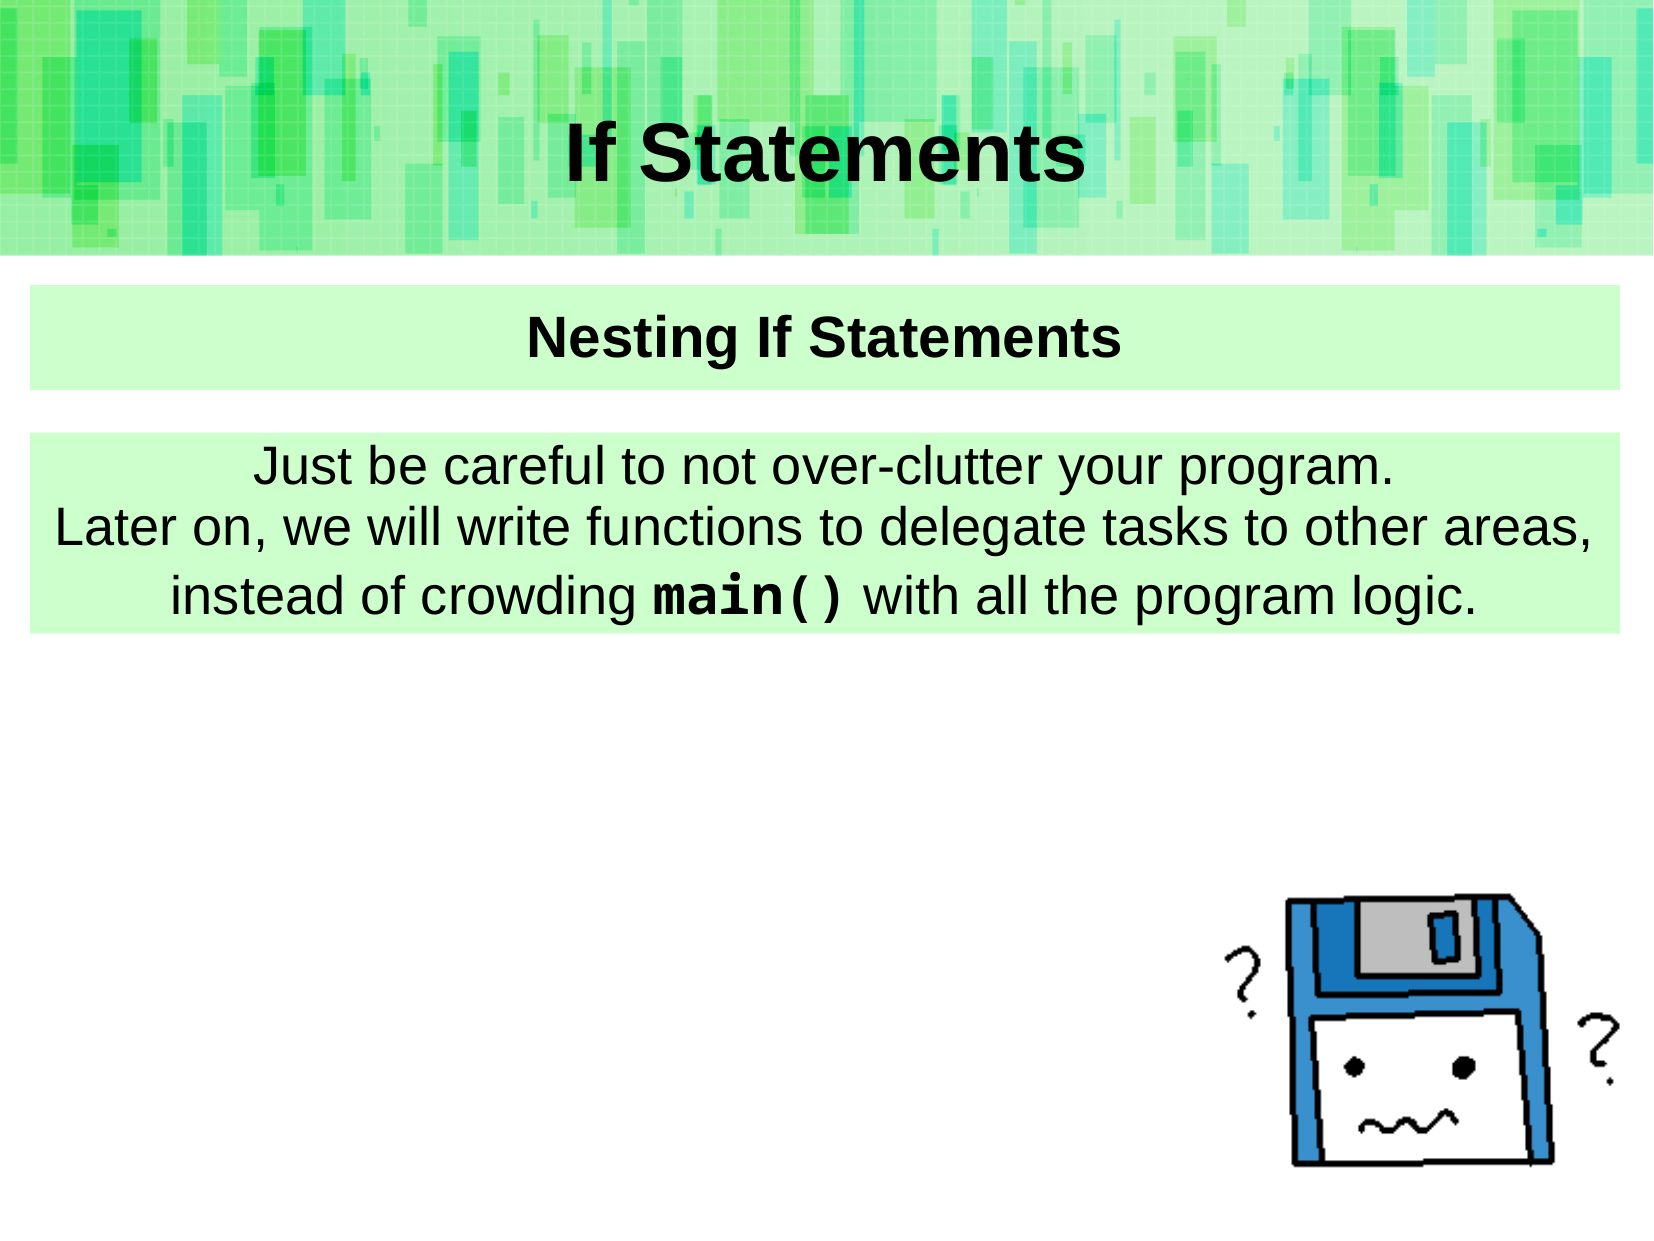

# If Statements
Nesting If Statements
Just be careful to not over-clutter your program.
Later on, we will write functions to delegate tasks to other areas, instead of crowding main() with all the program logic.